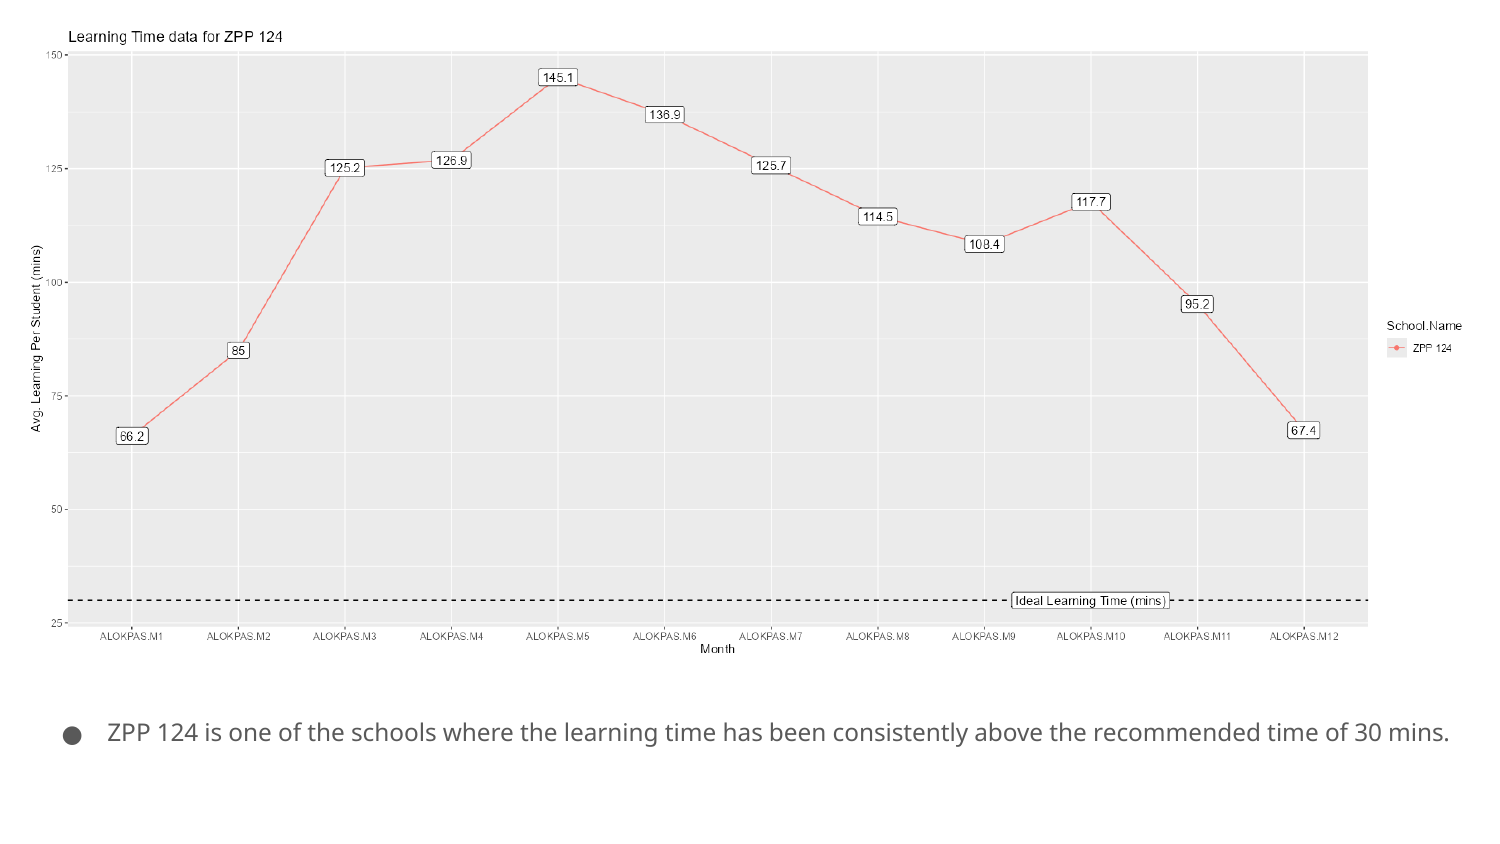

# ZPP 124 is one of the schools where the learning time has been consistently above the recommended time of 30 mins.